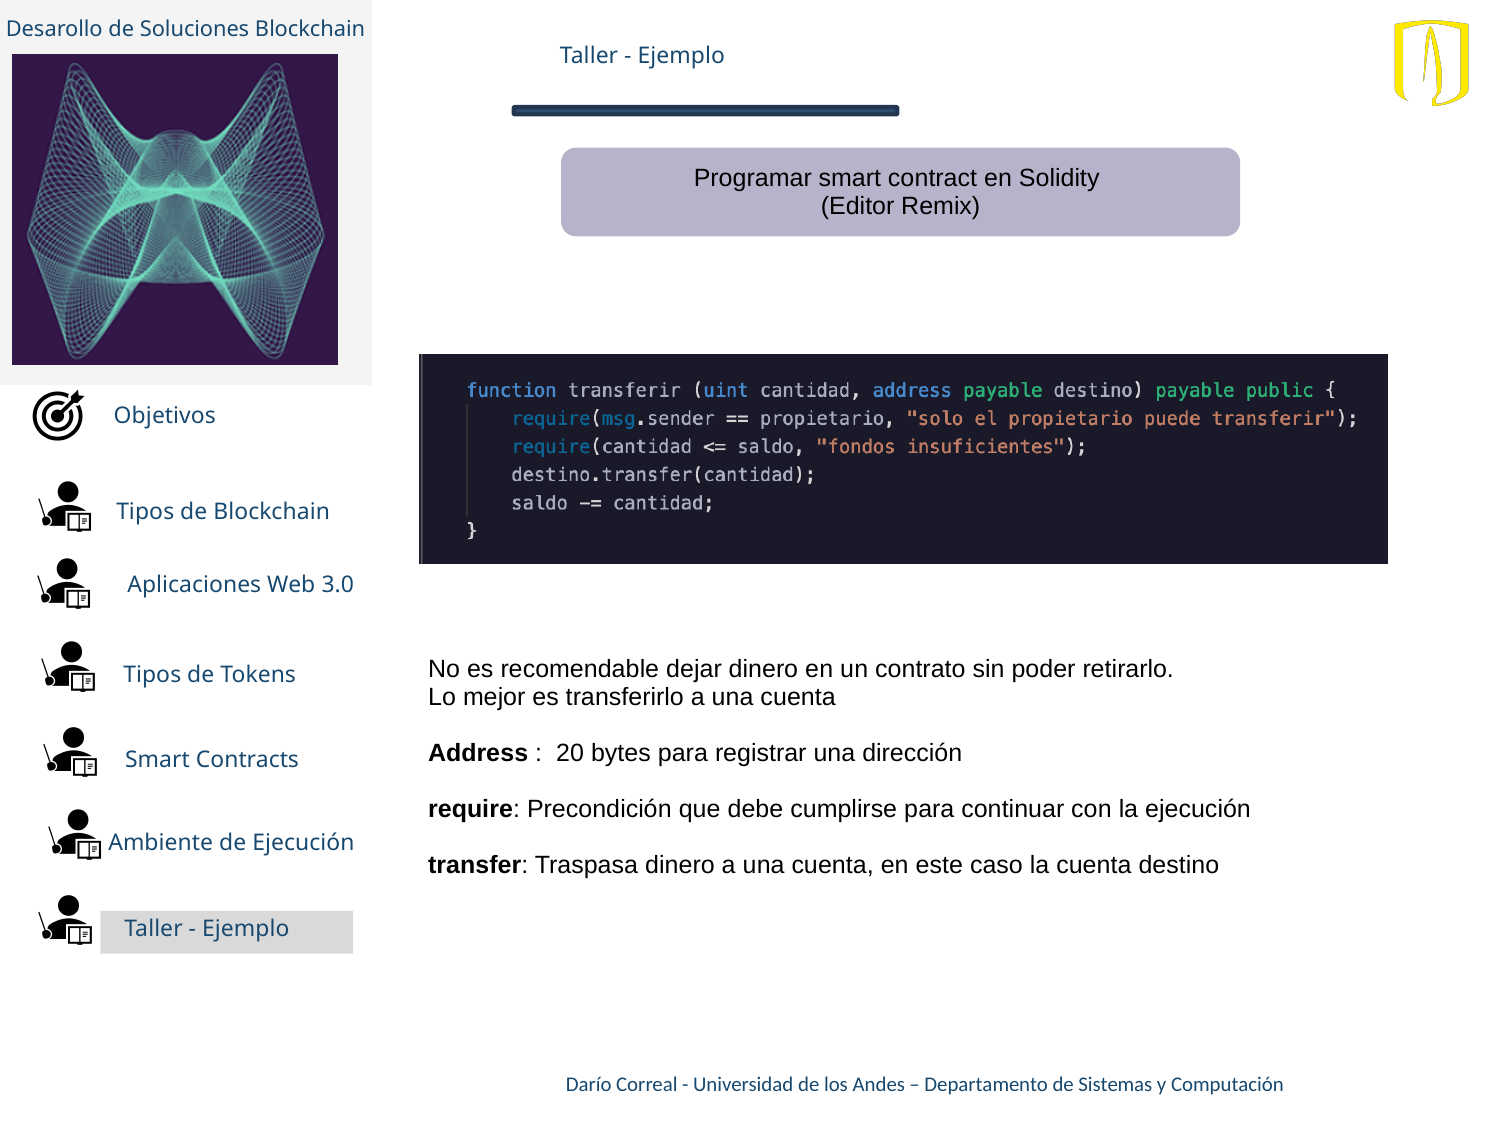

Taller - Ejemplo
Programar smart contract en Solidity
(Editor Remix)
Objetivos
Tipos de Blockchain
Aplicaciones Web 3.0
No es recomendable dejar dinero en un contrato sin poder retirarlo.
Lo mejor es transferirlo a una cuenta
Address : 20 bytes para registrar una dirección
require: Precondición que debe cumplirse para continuar con la ejecución
transfer: Traspasa dinero a una cuenta, en este caso la cuenta destino
Tipos de Tokens
Smart Contracts
 Ambiente de Ejecución
Taller - Ejemplo
Darío Correal - Universidad de los Andes – Departamento de Sistemas y Computación